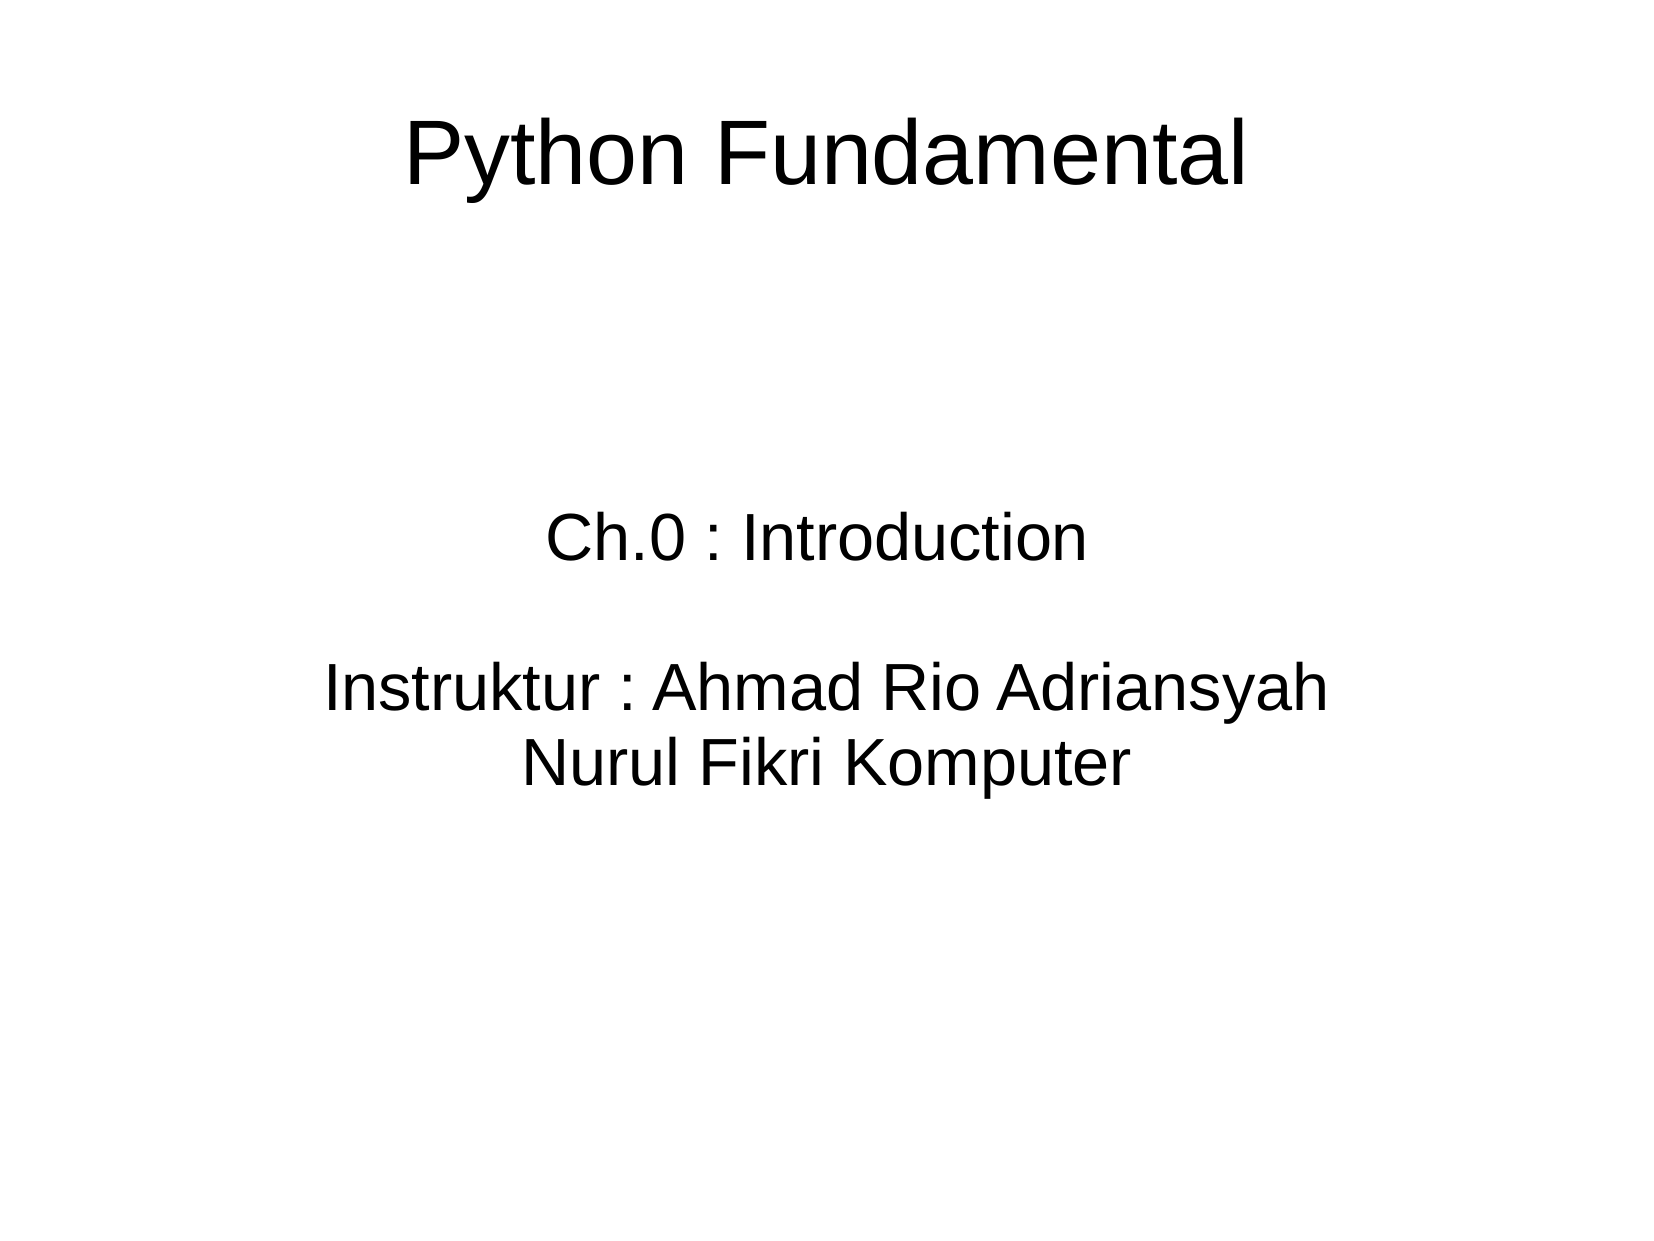

# Python Fundamental
Ch.0 : Introduction
Instruktur : Ahmad Rio Adriansyah
Nurul Fikri Komputer